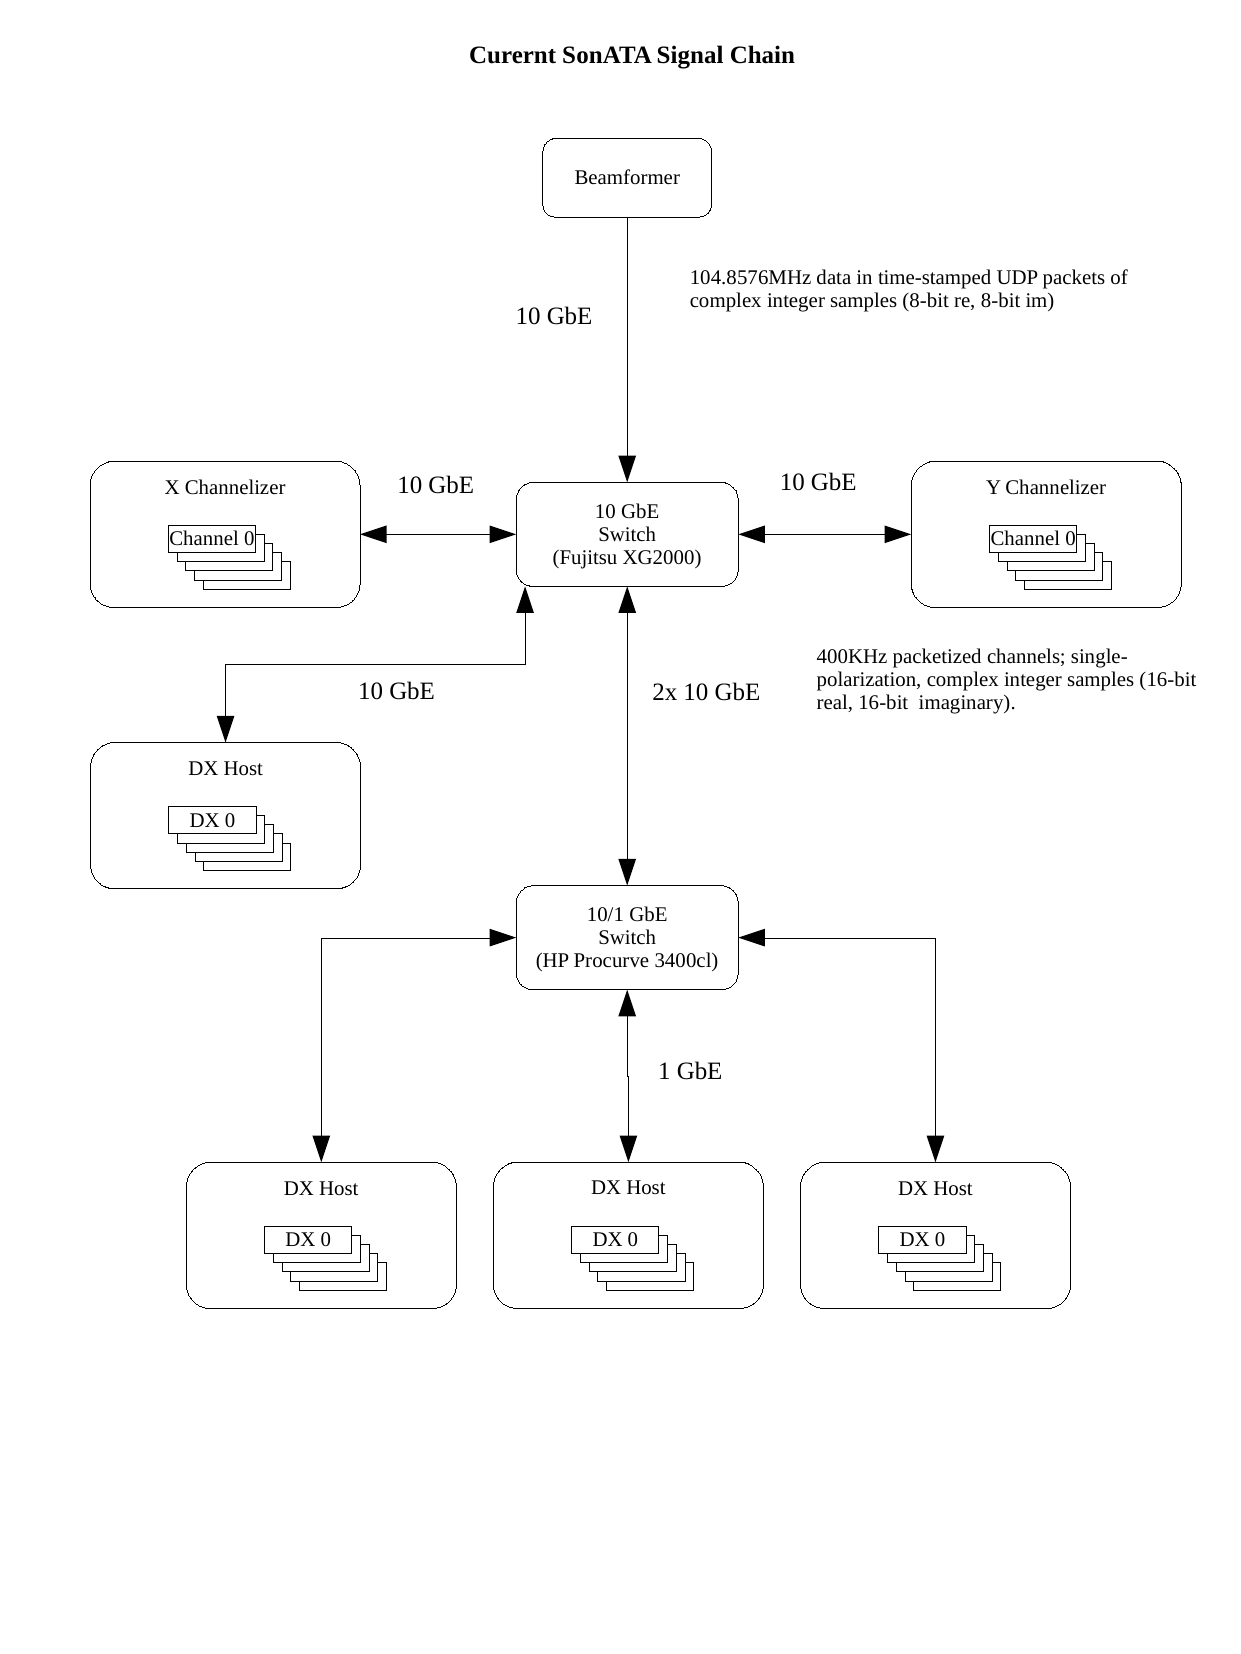

Curernt SonATA Signal Chain
Beamformer
Beamformer
104.8576MHz data in time-stamped UDP packets of complex integer samples (8-bit re, 8-bit im)
10 GbE
X Channelizer
Channel 0
10 GbE
Y Channelizer
Channel 0
10 GbE
10 GbE
Switch
(Fujitsu XG2000)
400KHz packetized channels; single-polarization, complex integer samples (16-bit real, 16-bit imaginary).
10 GbE
2x 10 GbE
DX Host
DX 0
10/1 GbE
Switch
(HP Procurve 3400cl)
1 GbE
DX Host
DX 0
DX Host
DX 0
DX Host
DX 0